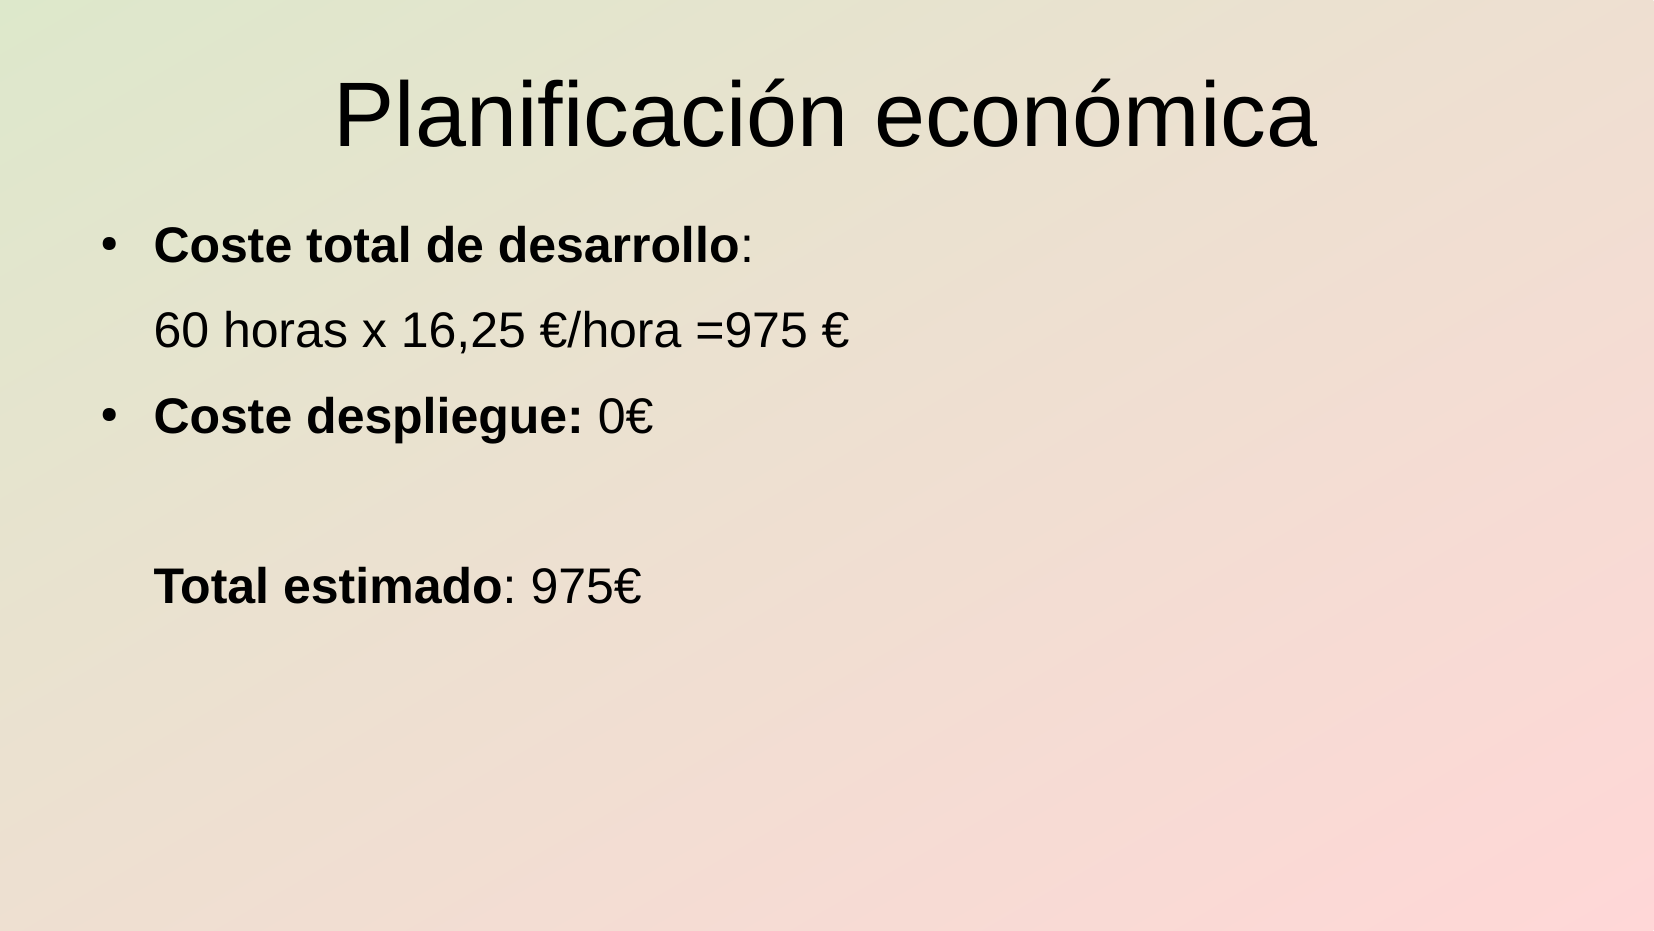

# Planificación económica
Coste total de desarrollo:
60 horas x 16,25 €/hora =975 €
Coste despliegue: 0€
Total estimado: 975€